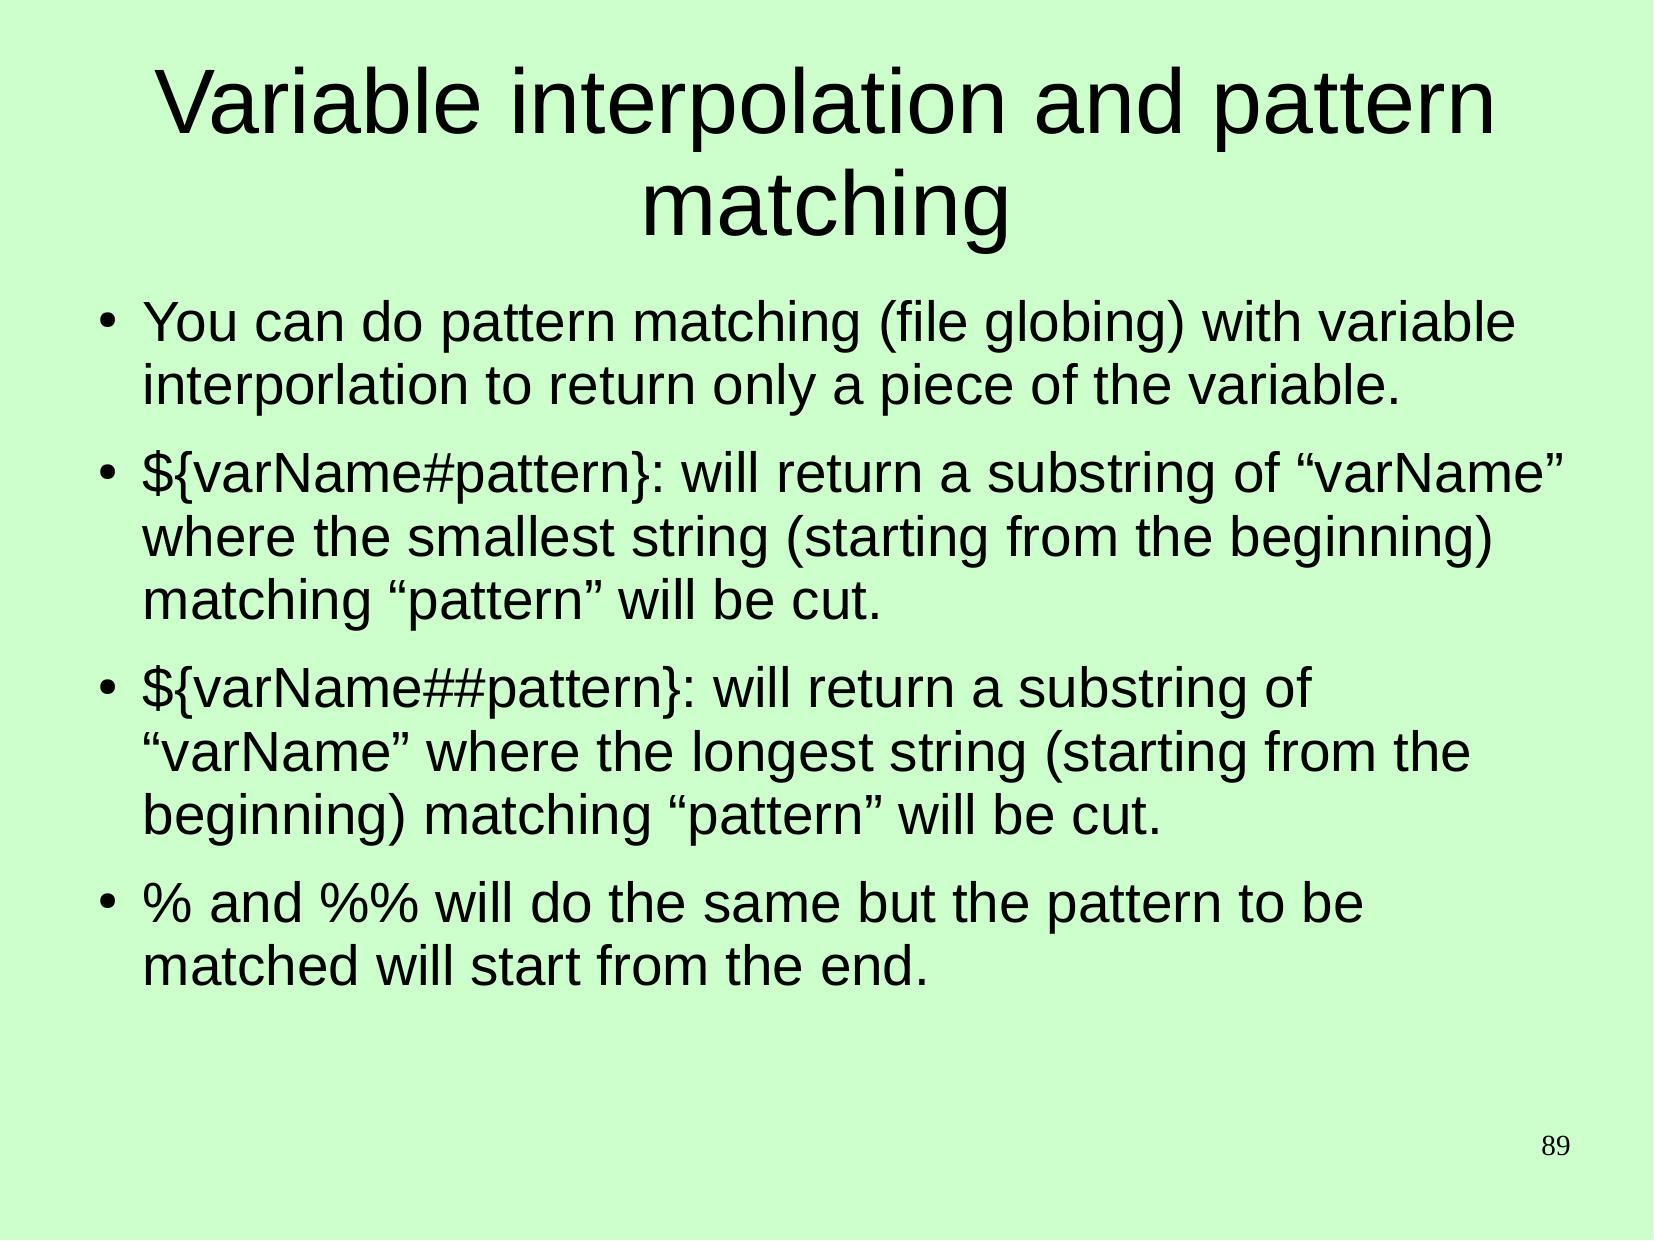

# Variable interpolation and pattern matching
You can do pattern matching (file globing) with variable interporlation to return only a piece of the variable.
${varName#pattern}: will return a substring of “varName” where the smallest string (starting from the beginning) matching “pattern” will be cut.
${varName##pattern}: will return a substring of “varName” where the longest string (starting from the beginning) matching “pattern” will be cut.
% and %% will do the same but the pattern to be matched will start from the end.
89